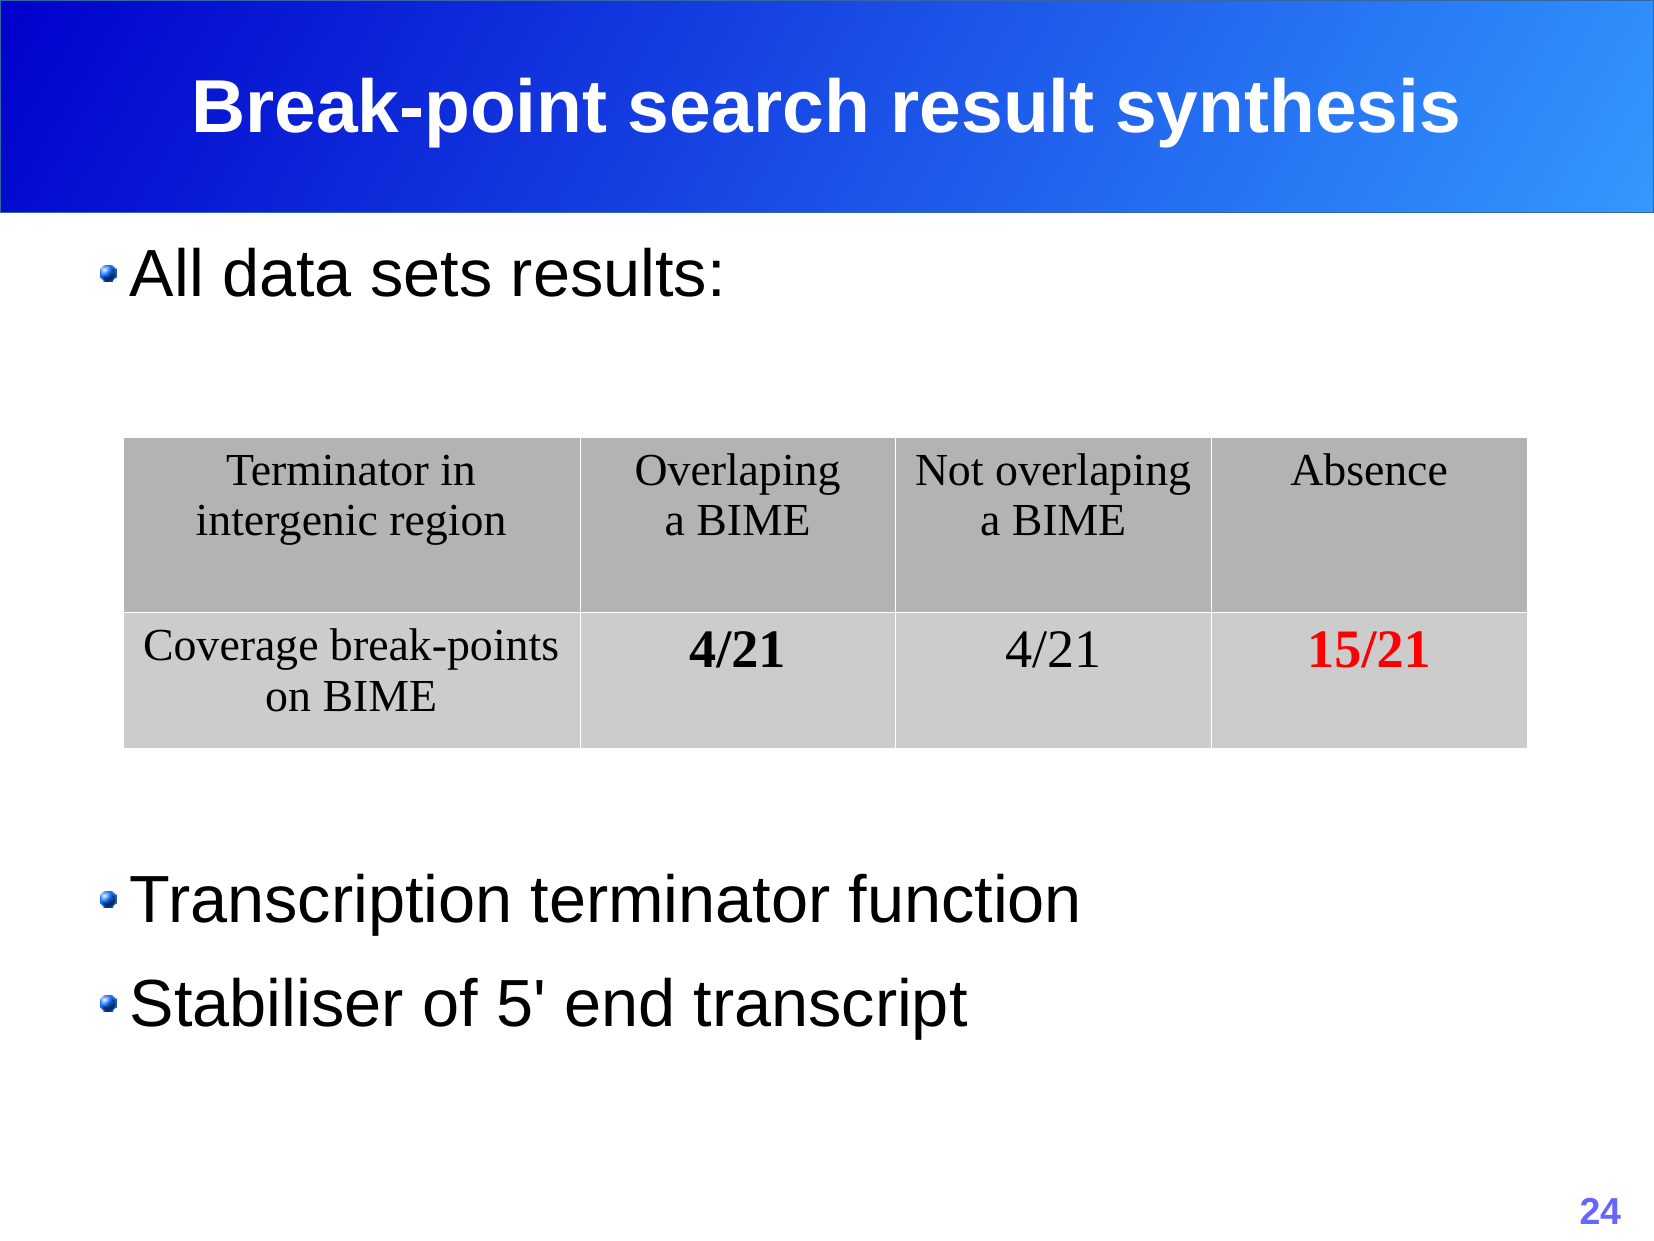

# Break-point search result synthesis
All data sets results:
Transcription terminator function
Stabiliser of 5' end transcript
| Terminator in intergenic region | Overlaping a BIME | Not overlaping a BIME | Absence |
| --- | --- | --- | --- |
| Coverage break-points on BIME | 4/21 | 4/21 | 15/21 |
24